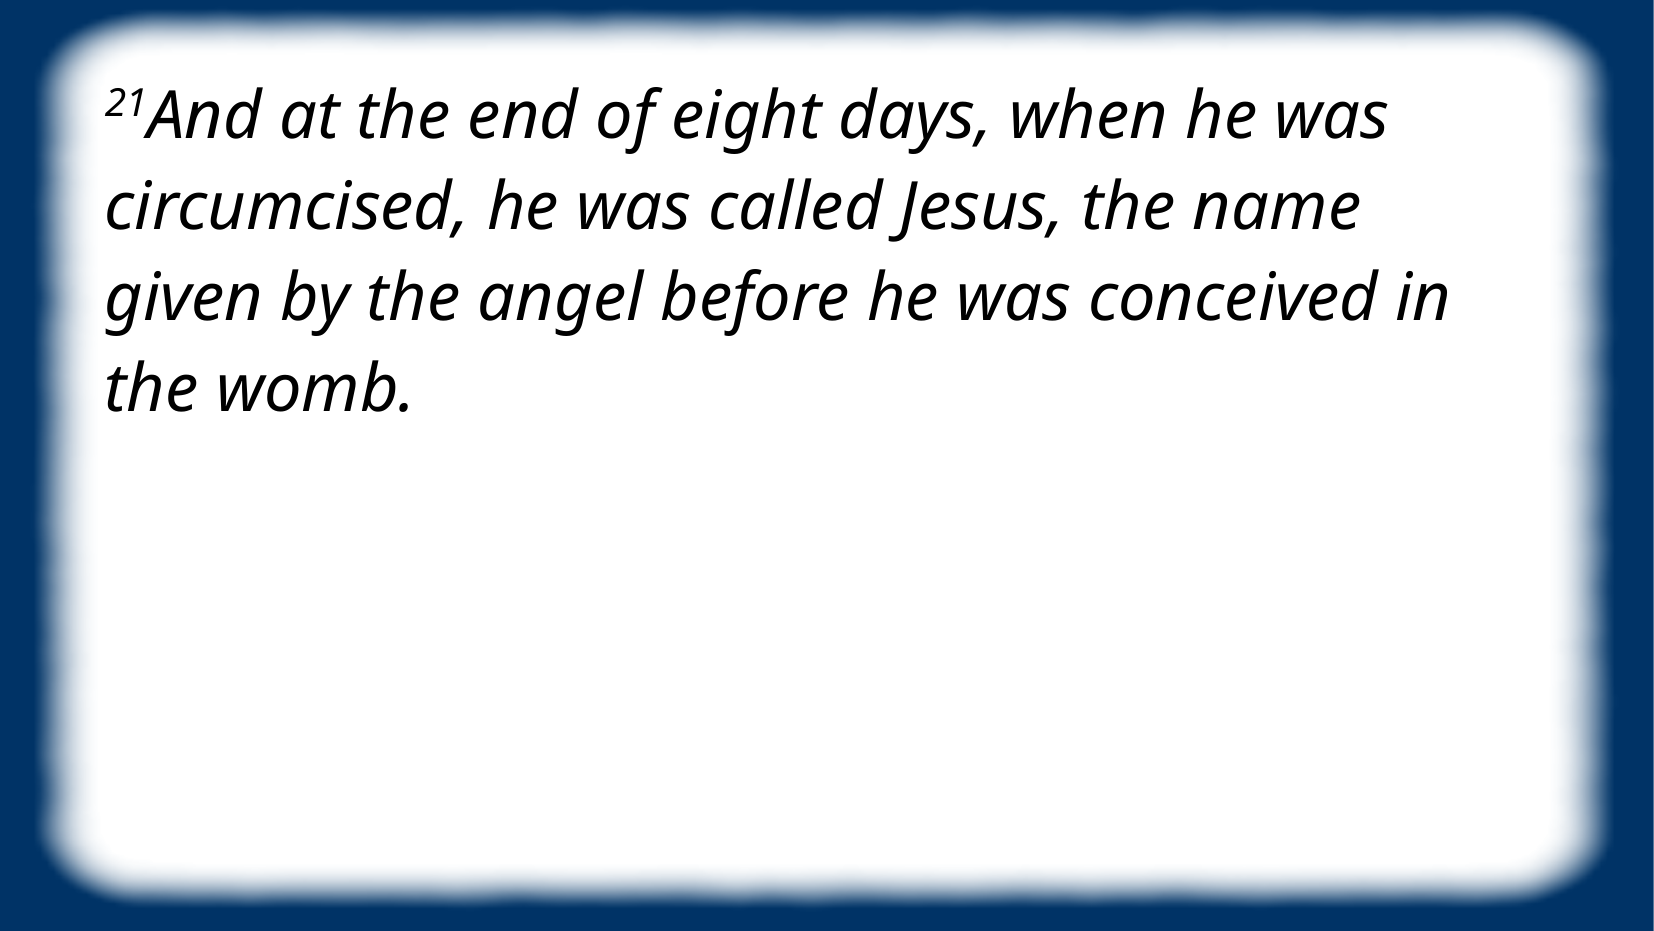

21And at the end of eight days, when he was circumcised, he was called Jesus, the name given by the angel before he was conceived in the womb.